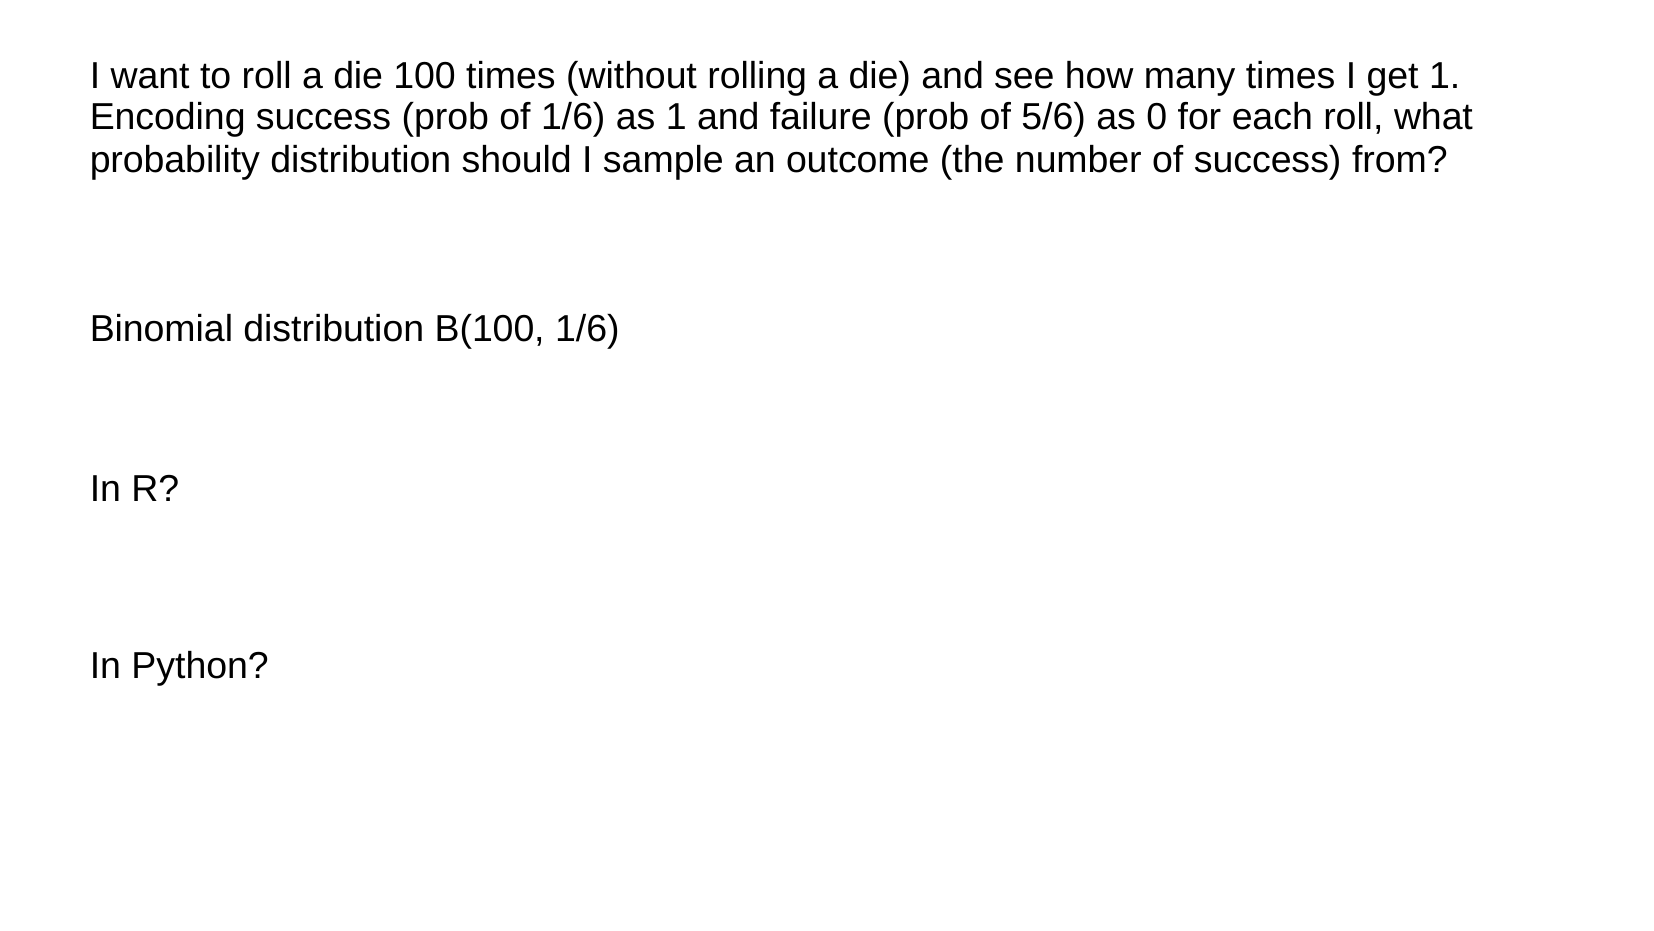

I want to roll a die 100 times (without rolling a die) and see how many times I get 1.
Encoding success (prob of 1/6) as 1 and failure (prob of 5/6) as 0 for each roll, what probability distribution should I sample an outcome (the number of success) from?
Binomial distribution B(100, 1/6)
In R?
In Python?